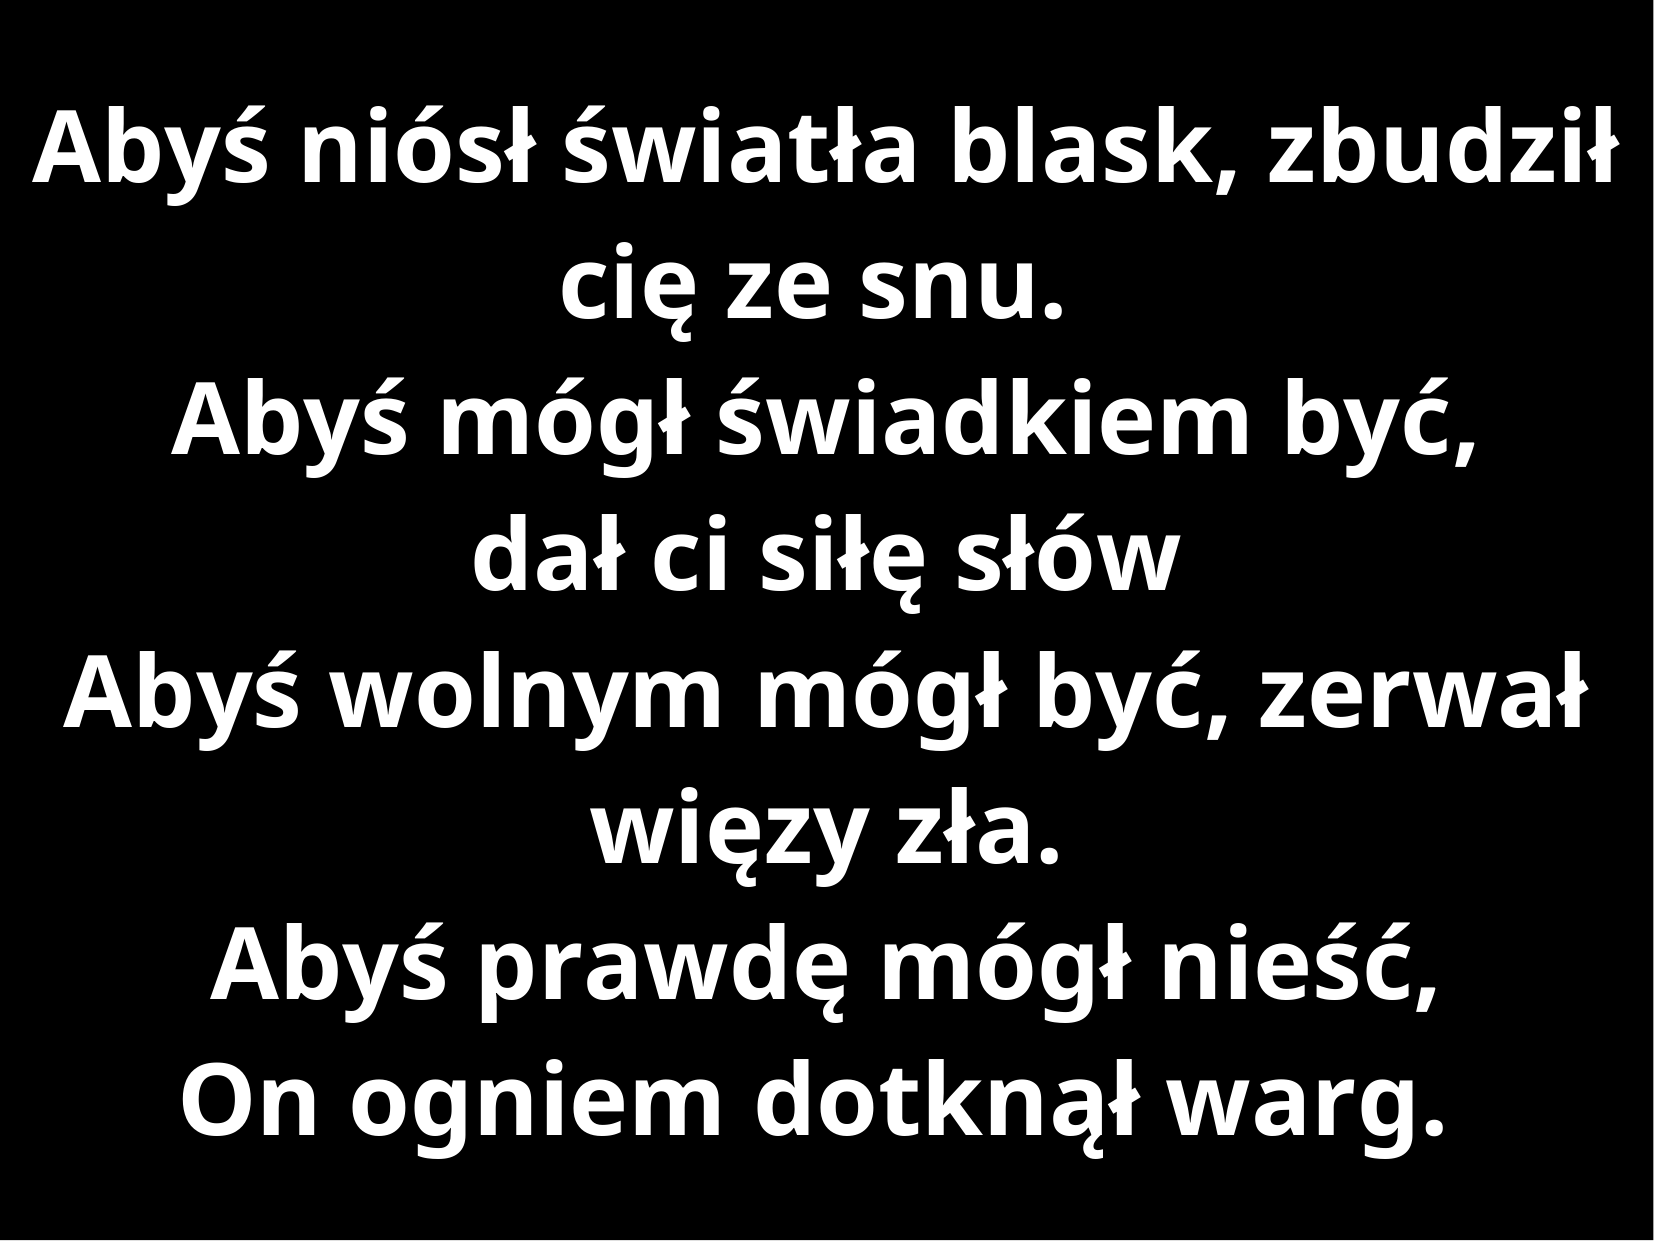

# Abyś niósł światła blask, zbudził cię ze snu. Abyś mógł świadkiem być, dał ci siłę słów Abyś wolnym mógł być, zerwał więzy zła. Abyś prawdę mógł nieść, On ogniem dotknął warg.